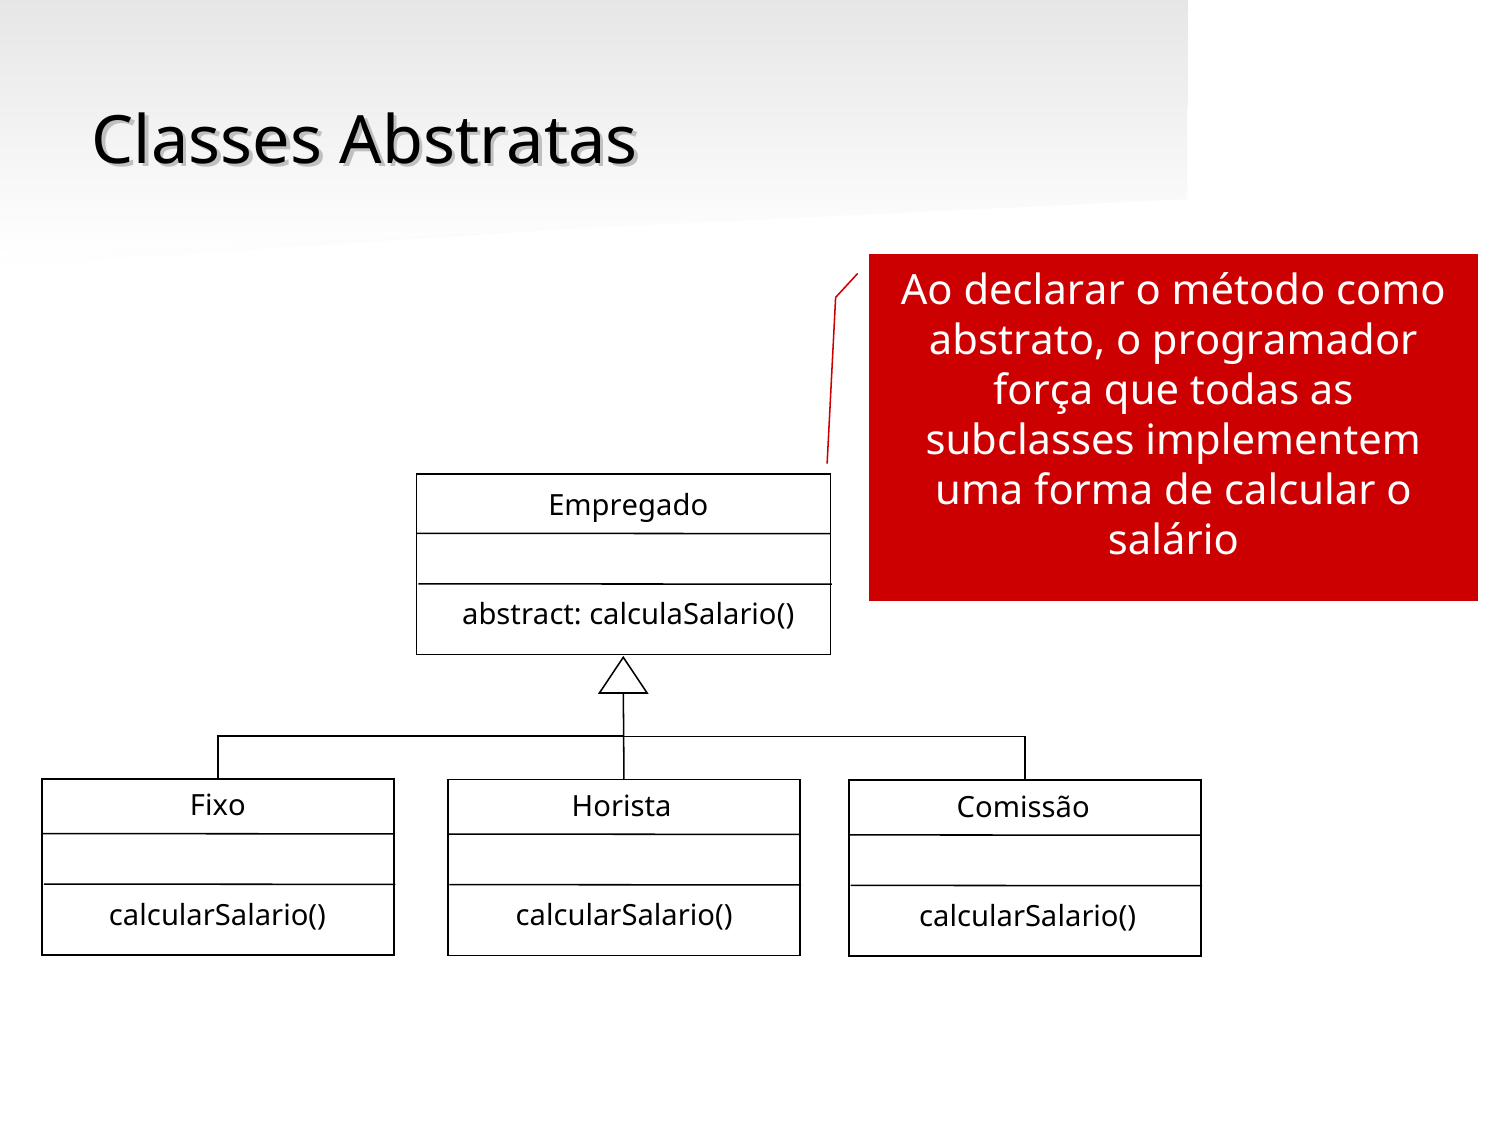

Classes Abstratas
Ao declarar o método como abstrato, o programador força que todas as subclasses implementem uma forma de calcular o salário
Empregado
abstract: calculaSalario()
Fixo
Horista
Comissão
calcularSalario()
calcularSalario()
calcularSalario()